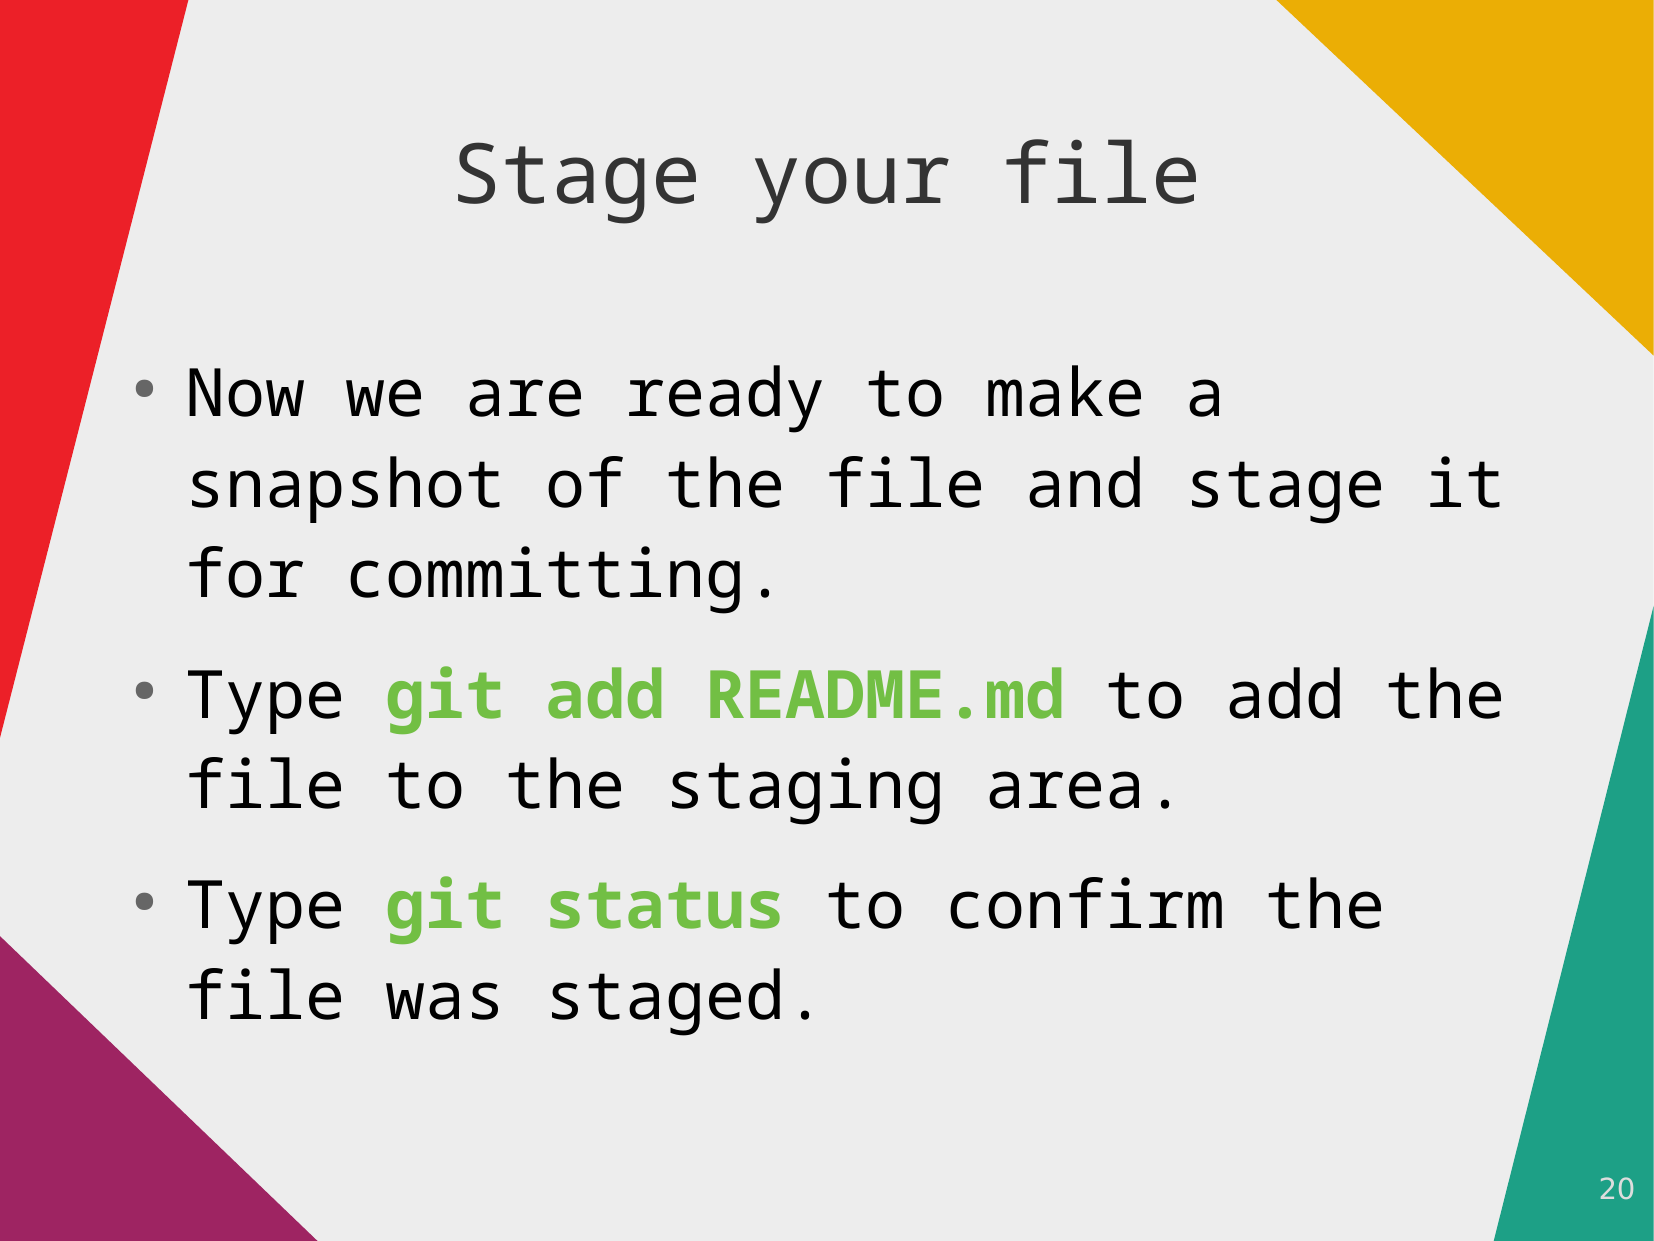

# Stage your file
Now we are ready to make a snapshot of the file and stage it for committing.
Type git add README.md to add the file to the staging area.
Type git status to confirm the file was staged.
20